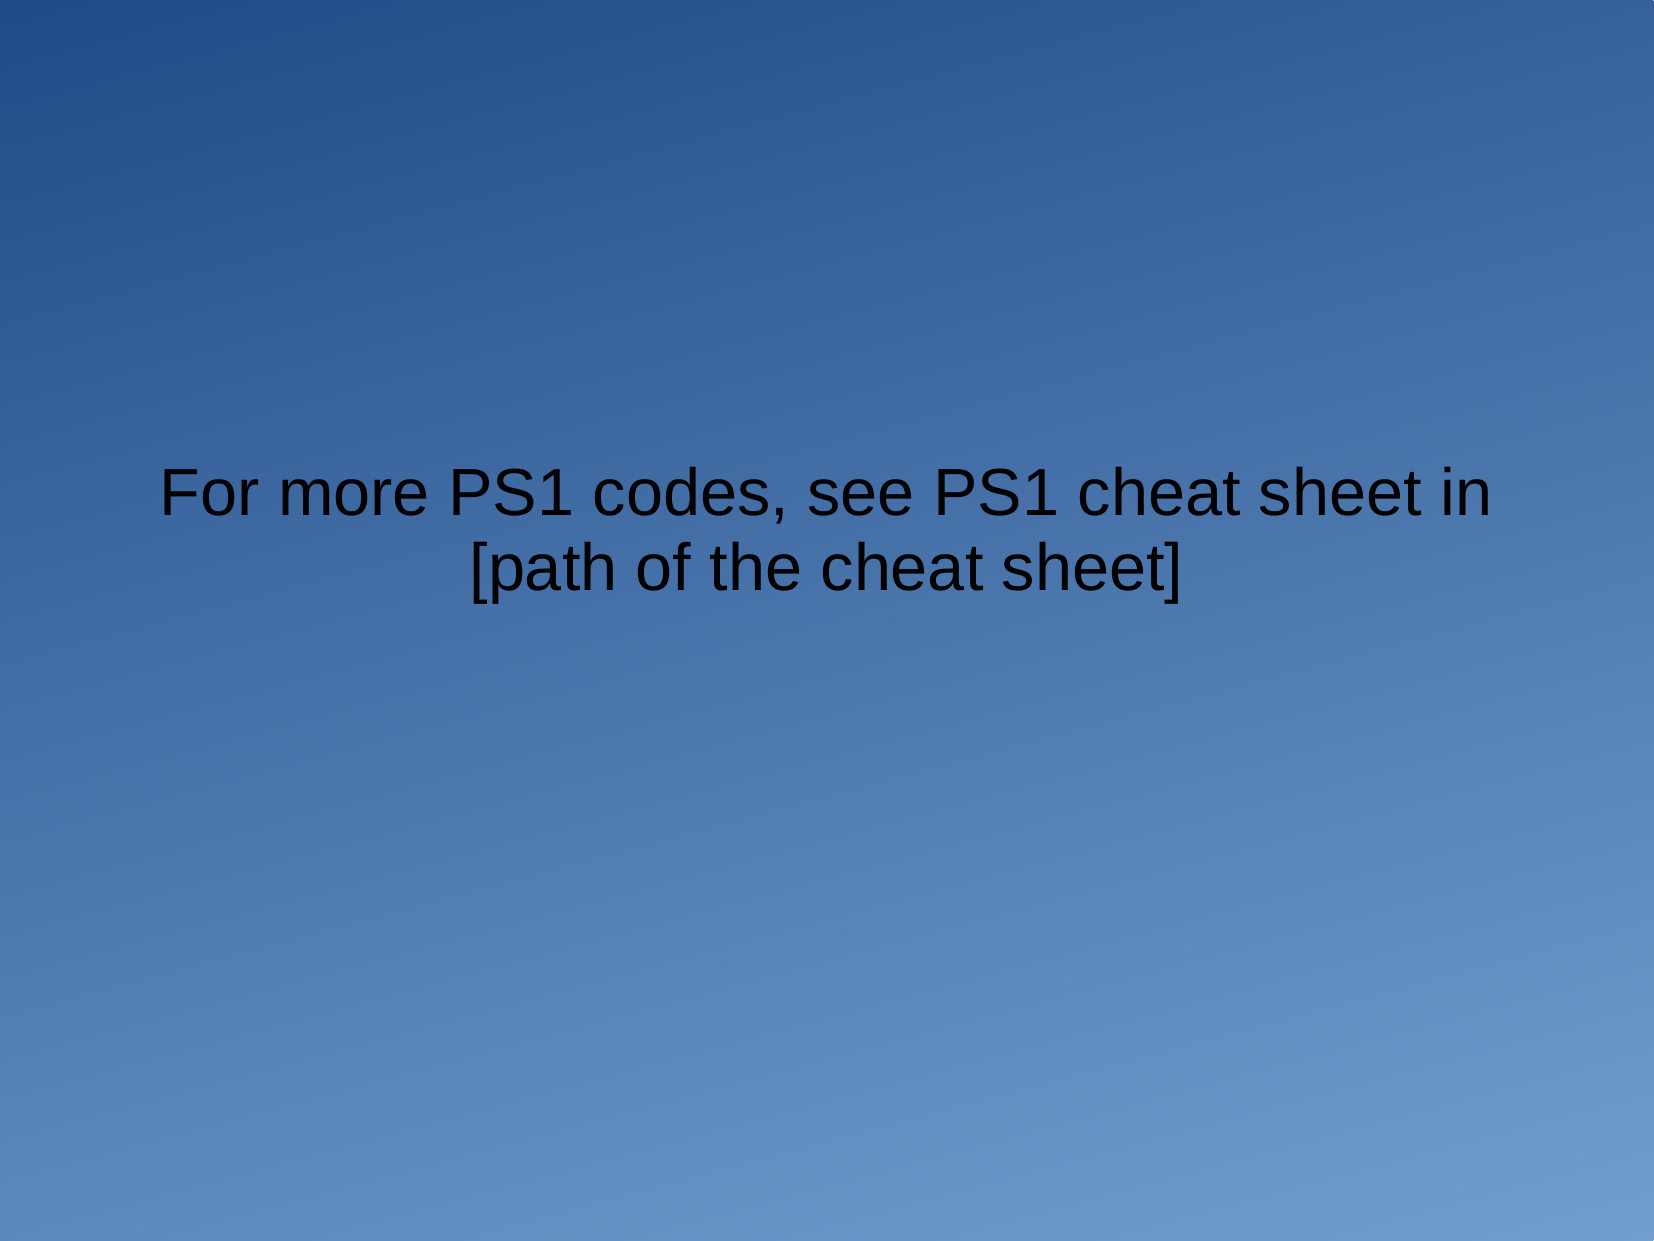

# For more PS1 codes, see PS1 cheat sheet in [path of the cheat sheet]